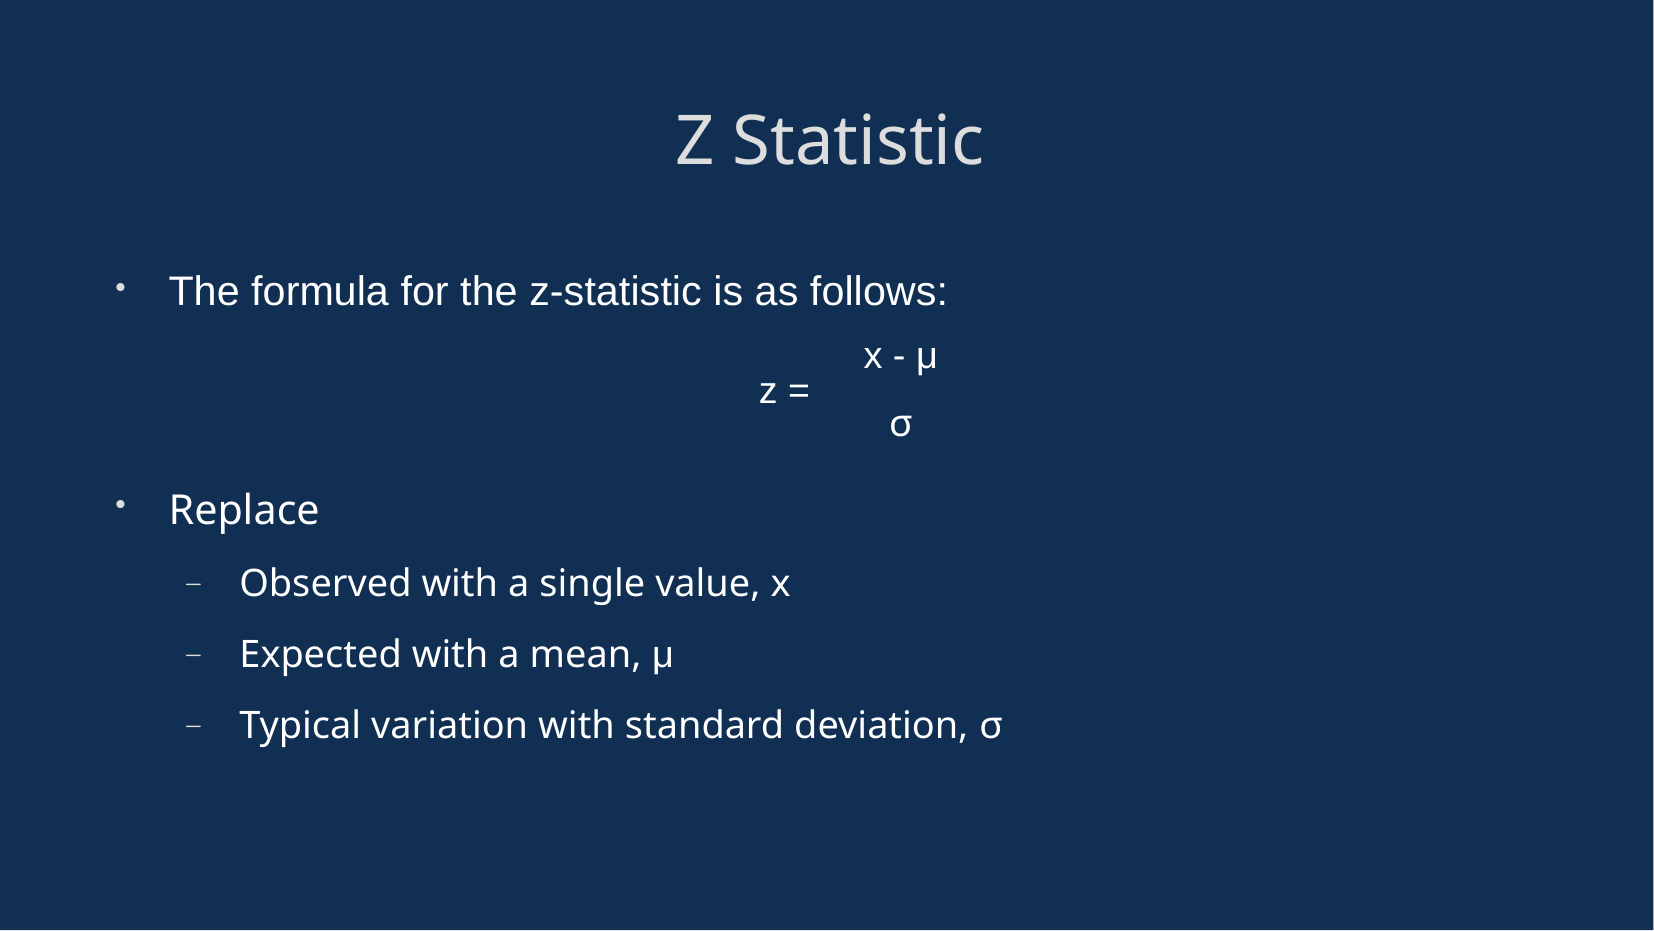

# Z Statistic
The formula for the z-statistic is as follows:
x - μ
σ
Replace
Observed with a single value, x
Expected with a mean, μ
Typical variation with standard deviation, σ
z =